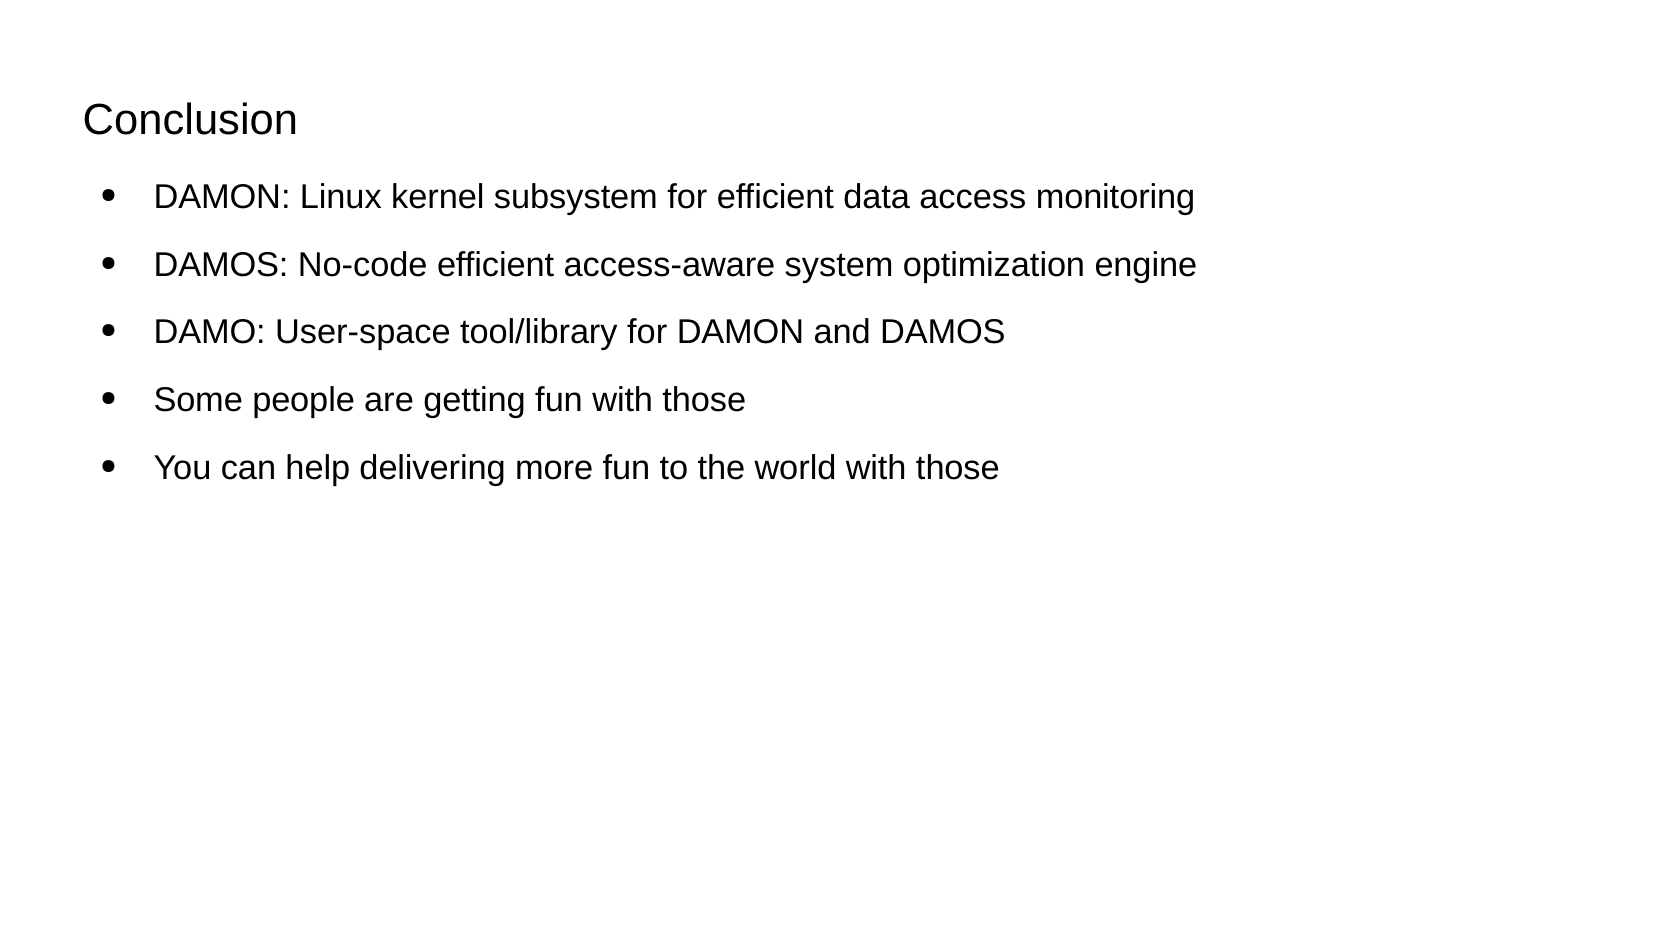

# Conclusion
DAMON: Linux kernel subsystem for efficient data access monitoring
DAMOS: No-code efficient access-aware system optimization engine
DAMO: User-space tool/library for DAMON and DAMOS
Some people are getting fun with those
You can help delivering more fun to the world with those